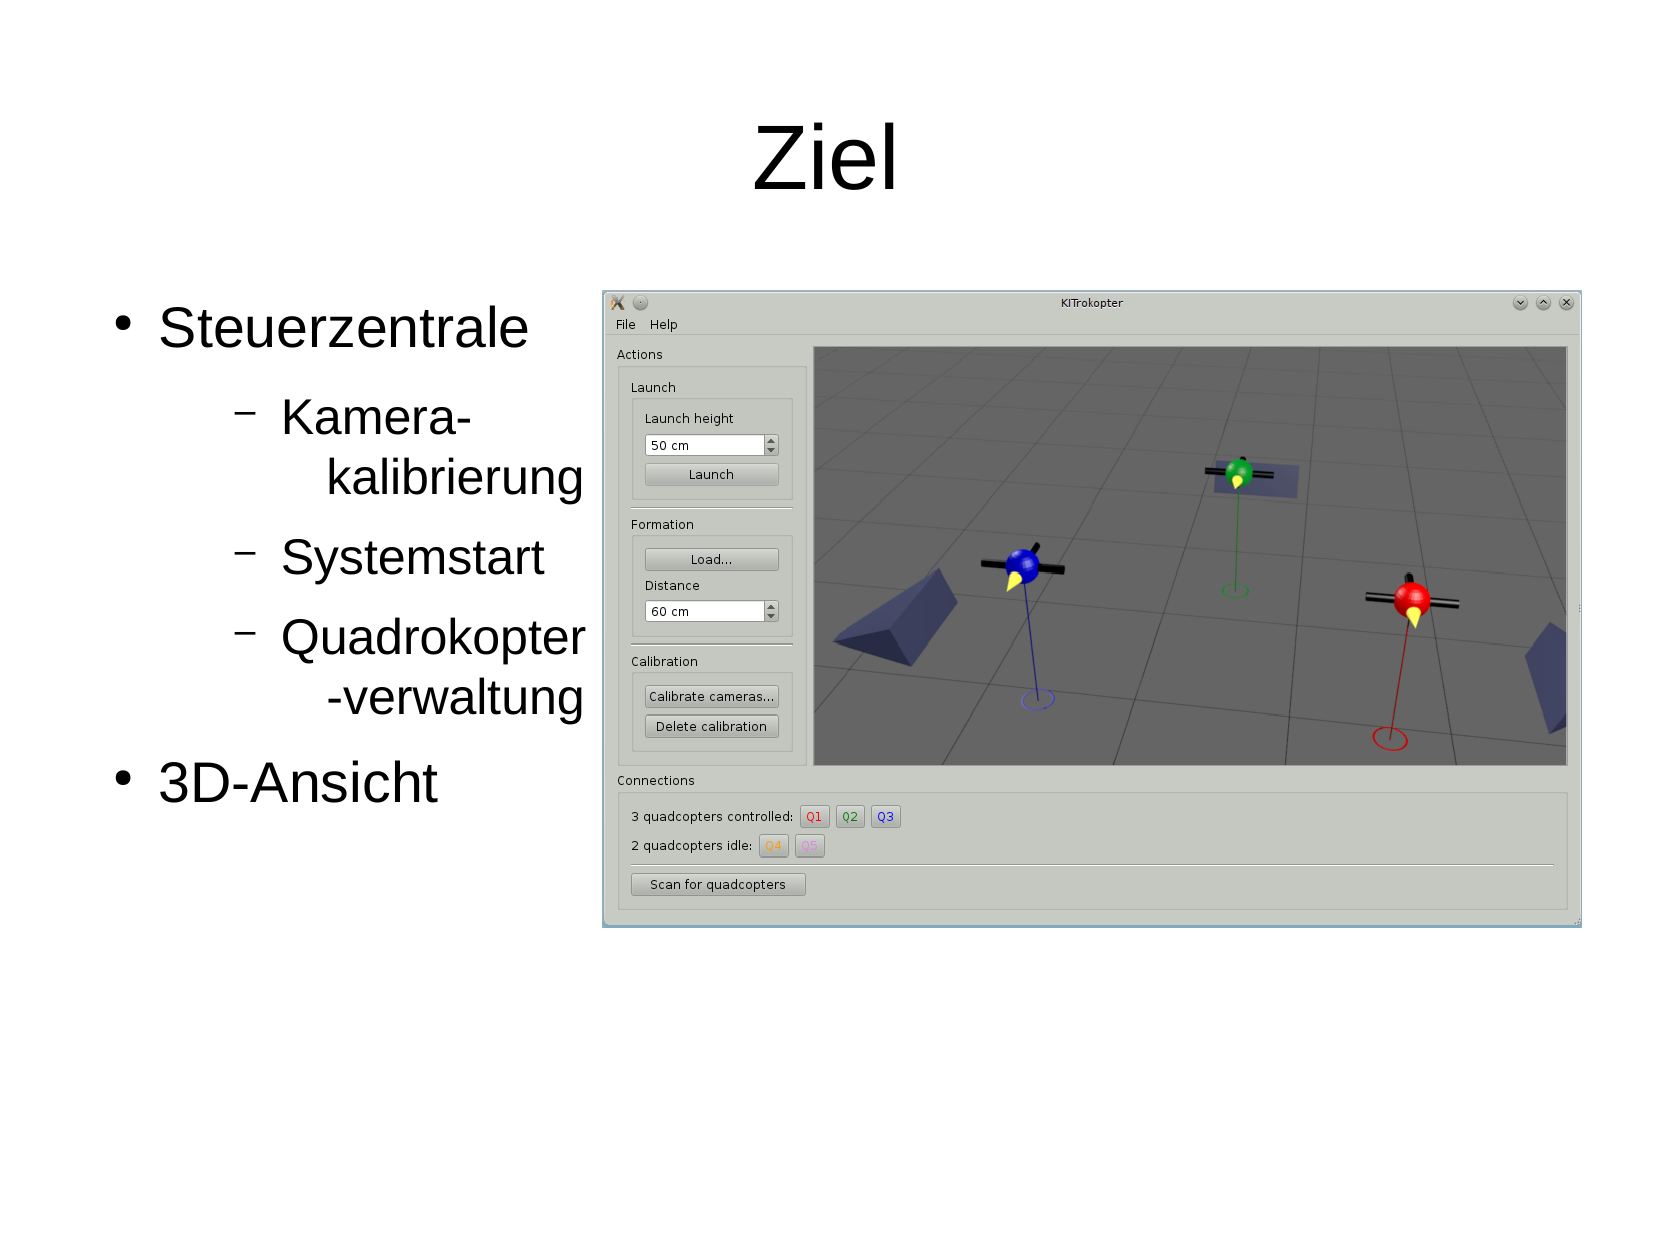

# Ziel
Steuerzentrale
Kamera-kalibrierung
Systemstart
Quadrokopter-verwaltung
3D-Ansicht